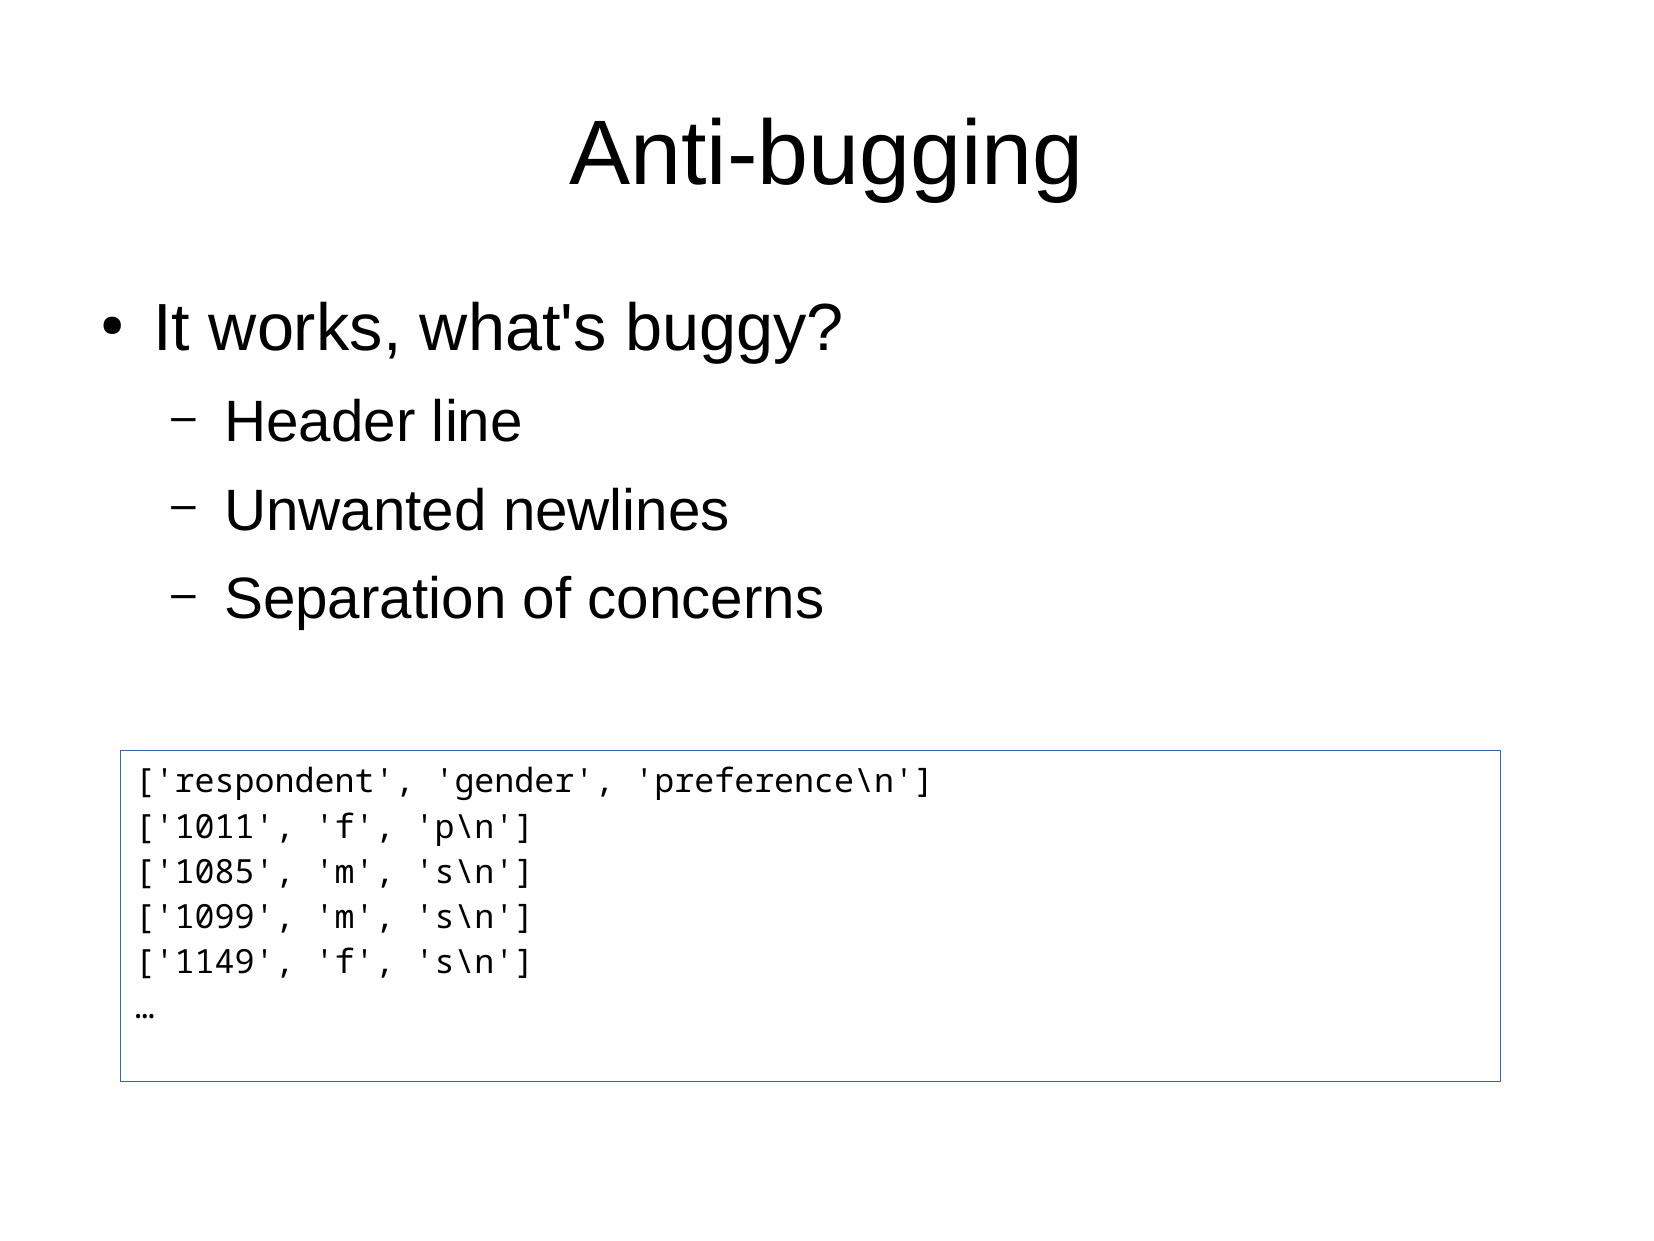

# Anti-bugging
It works, what's buggy?
Header line
Unwanted newlines
Separation of concerns
['respondent', 'gender', 'preference\n']
['1011', 'f', 'p\n']
['1085', 'm', 's\n']
['1099', 'm', 's\n']
['1149', 'f', 's\n']
…